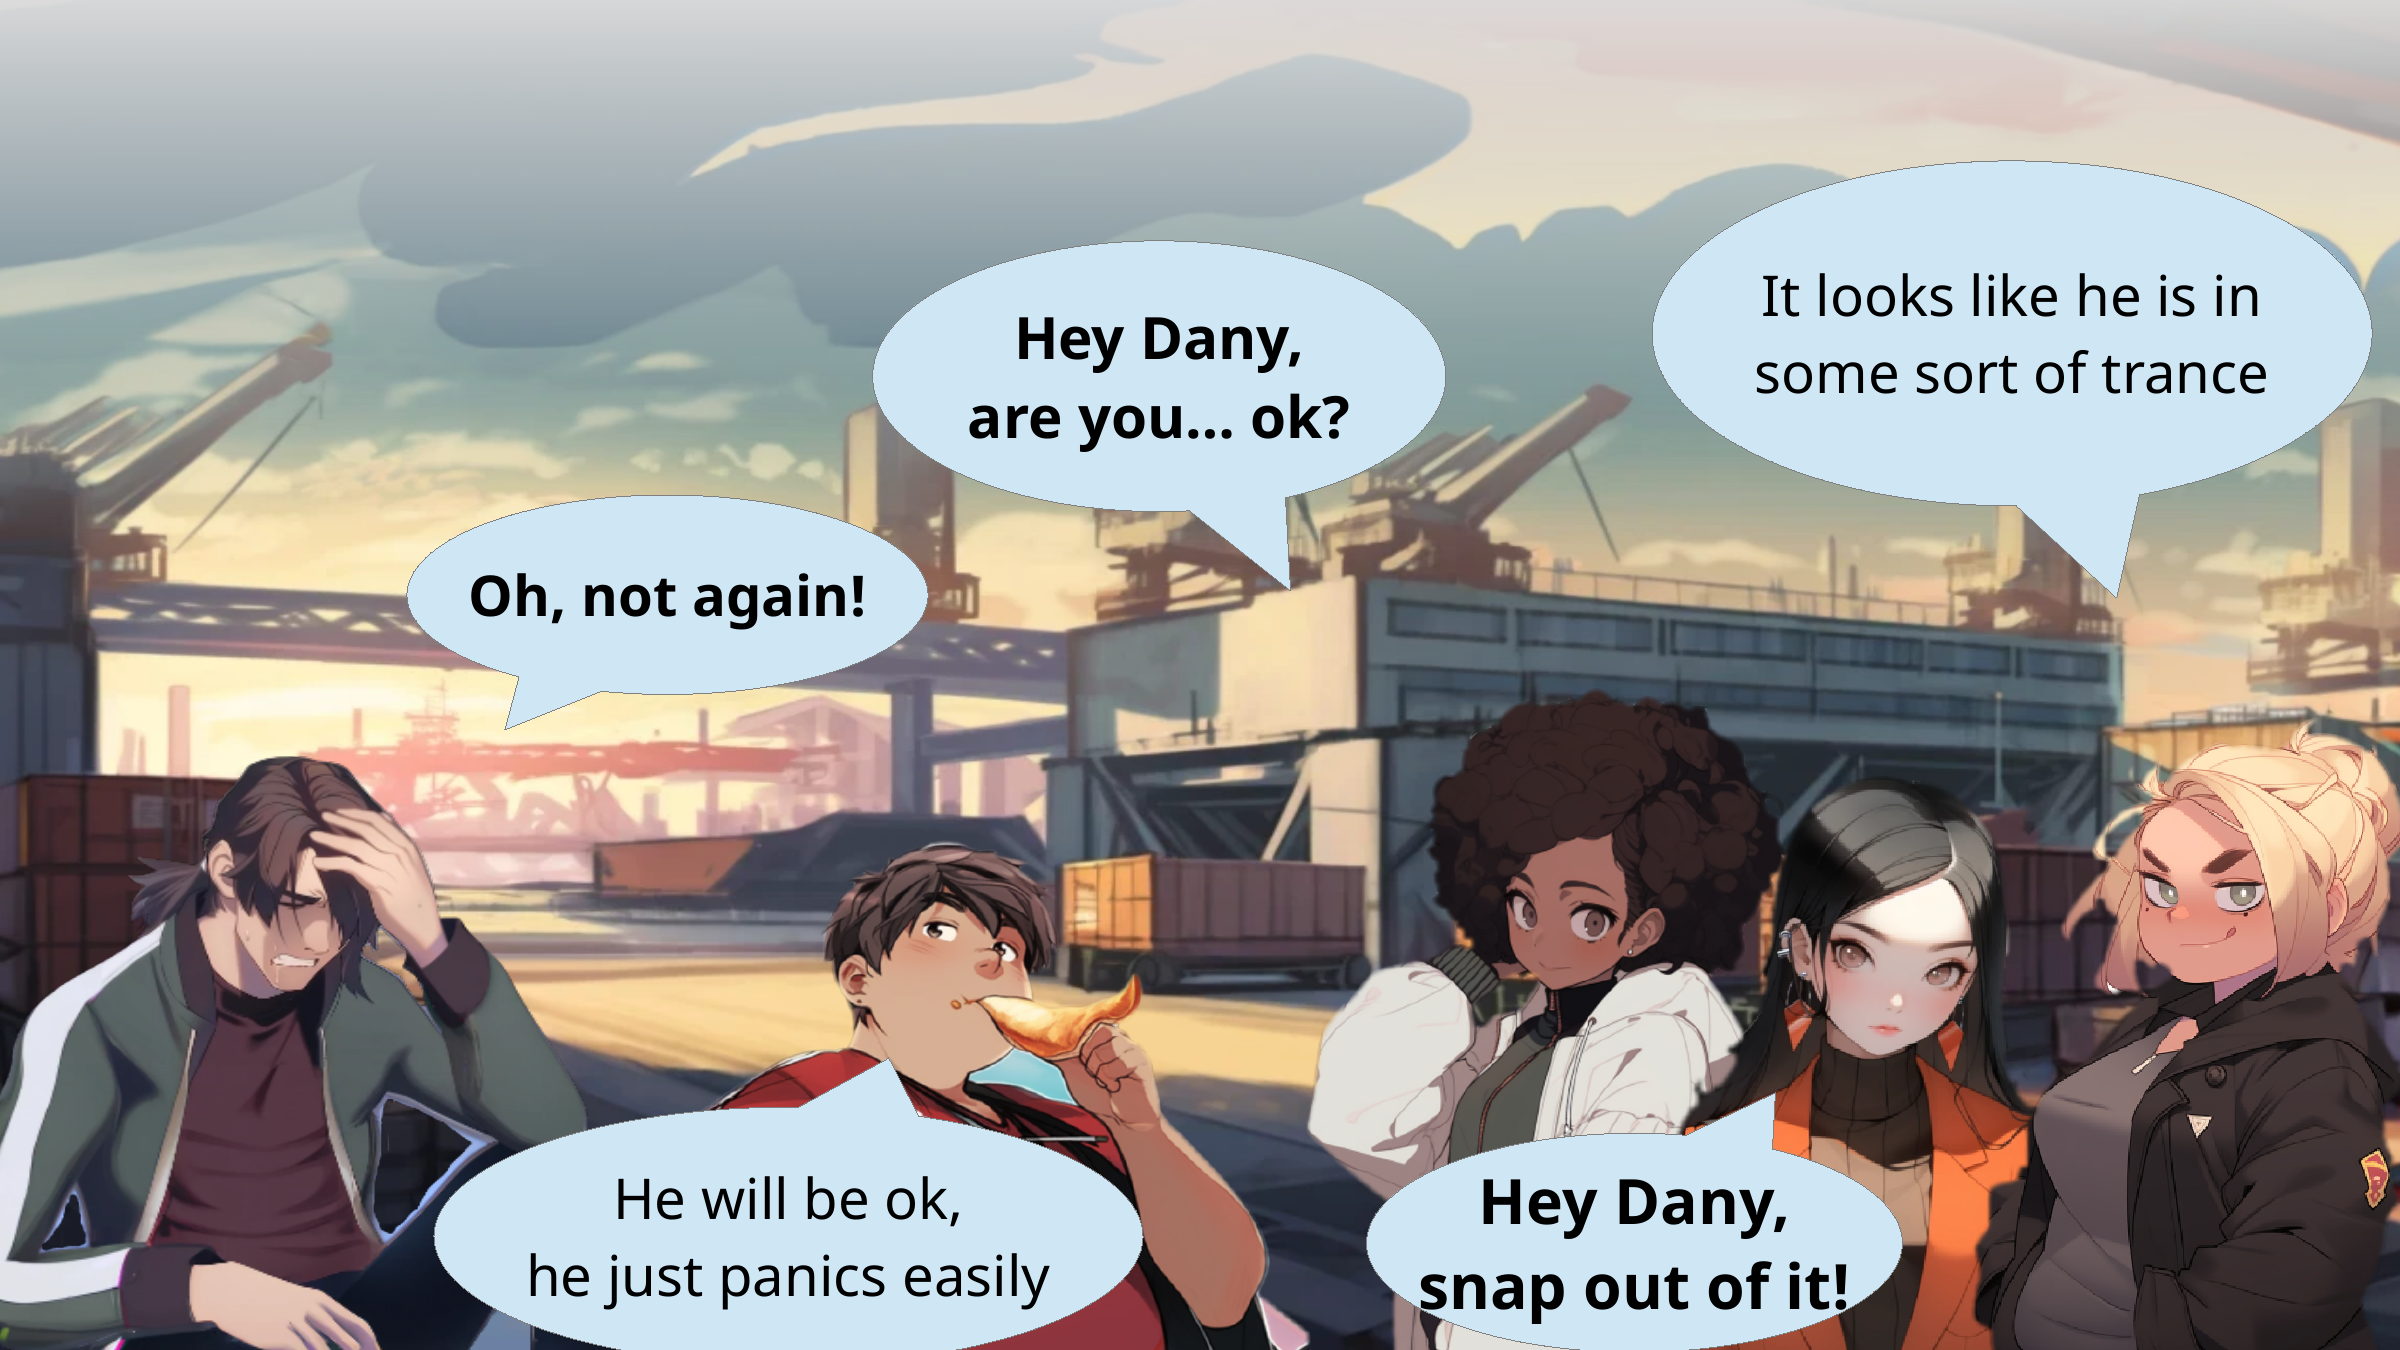

It looks like he is in
some sort of trance
Hey Dany,
are you… ok?
Oh, not again!
He will be ok,
he just panics easily
Hey Dany,
snap out of it!